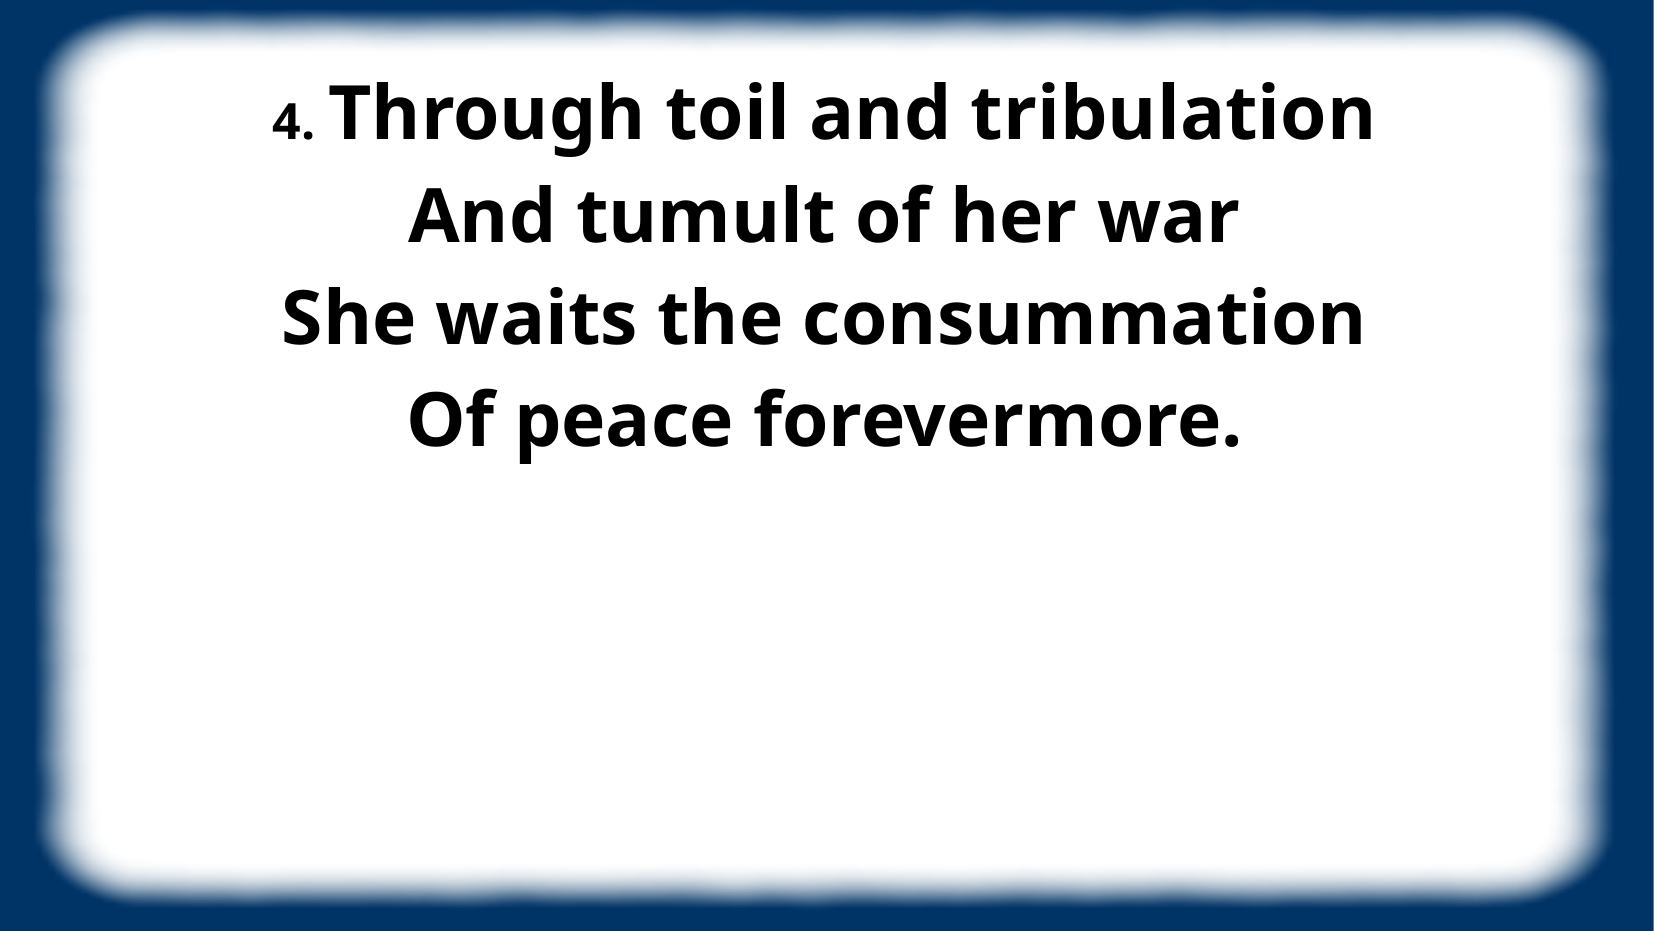

4. Through toil and tribulation
And tumult of her war
She waits the consummation
Of peace forevermore.